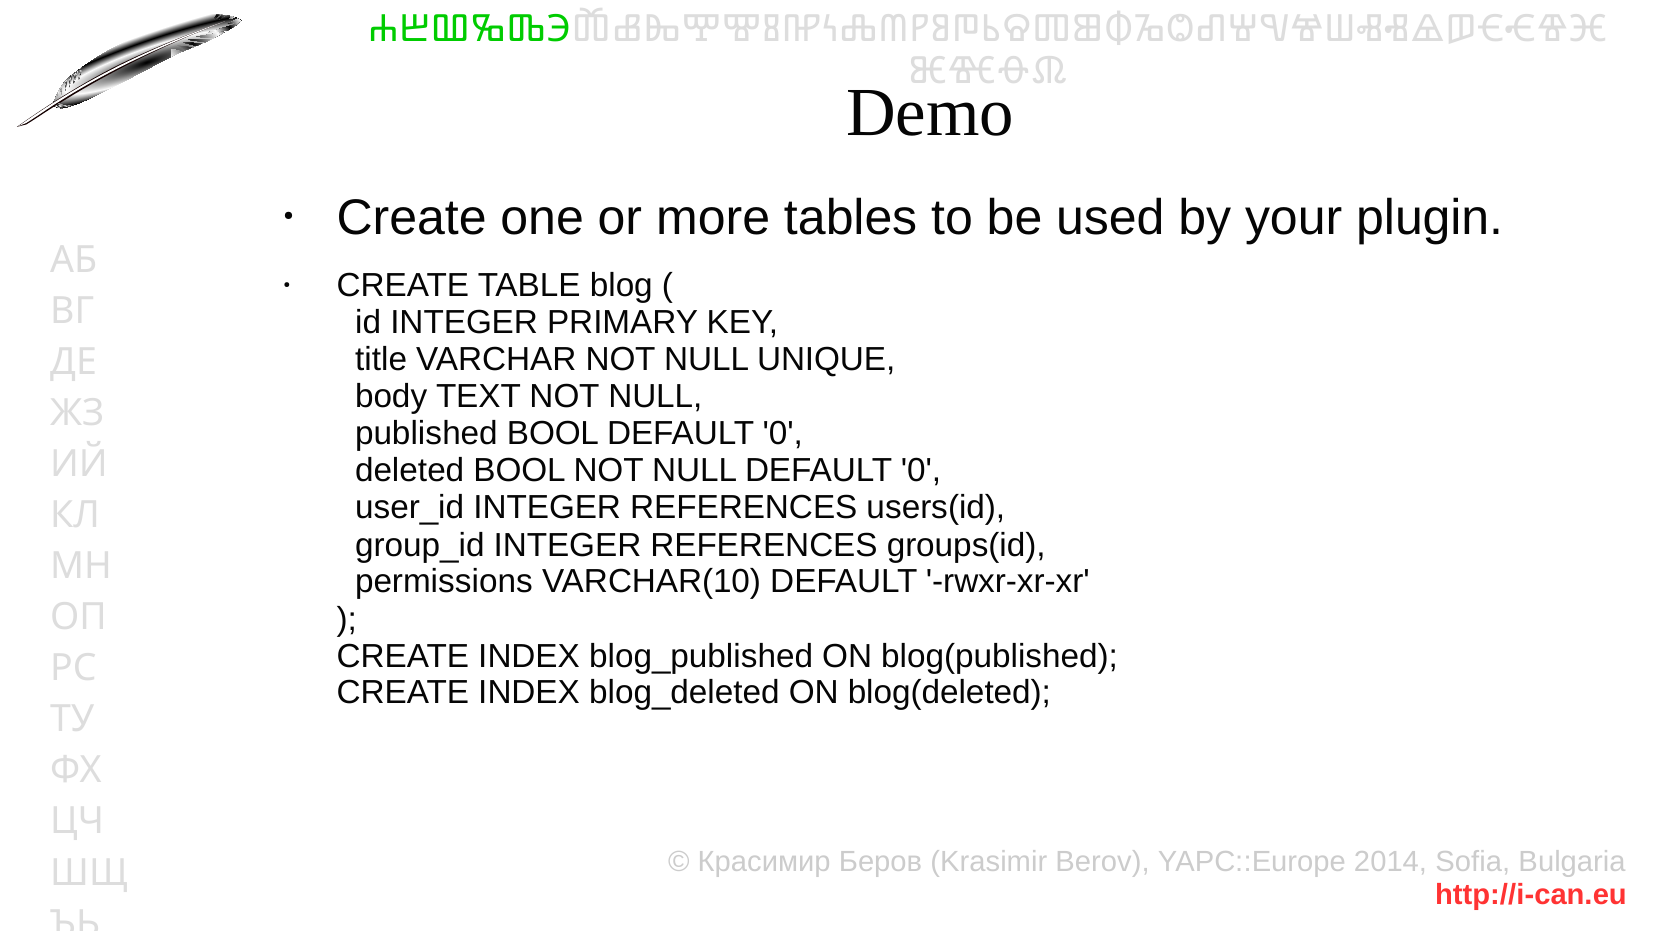

# Demo
Create one or more tables to be used by your plugin.
CREATE TABLE blog (
 id INTEGER PRIMARY KEY,
 title VARCHAR NOT NULL UNIQUE,
 body TEXT NOT NULL,
 published BOOL DEFAULT '0',
 deleted BOOL NOT NULL DEFAULT '0',
 user_id INTEGER REFERENCES users(id),
 group_id INTEGER REFERENCES groups(id),
 permissions VARCHAR(10) DEFAULT '-rwxr-xr-xr'
);
CREATE INDEX blog_published ON blog(published);
CREATE INDEX blog_deleted ON blog(deleted);